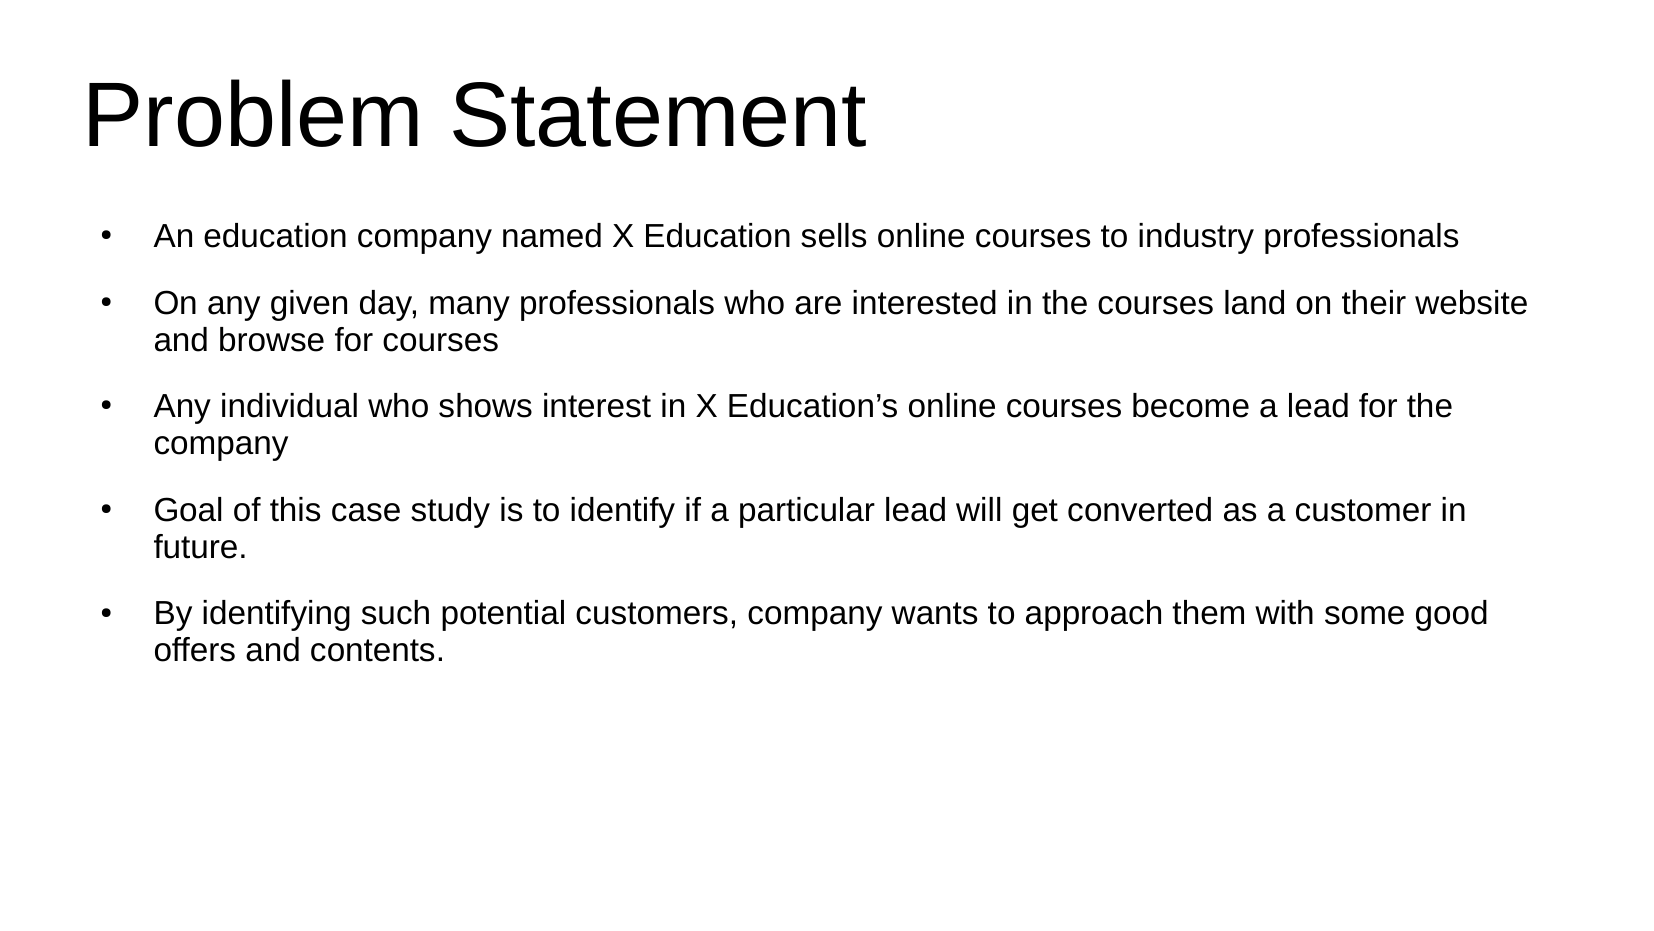

# Problem Statement
An education company named X Education sells online courses to industry professionals
On any given day, many professionals who are interested in the courses land on their website and browse for courses
Any individual who shows interest in X Education’s online courses become a lead for the company
Goal of this case study is to identify if a particular lead will get converted as a customer in future.
By identifying such potential customers, company wants to approach them with some good offers and contents.